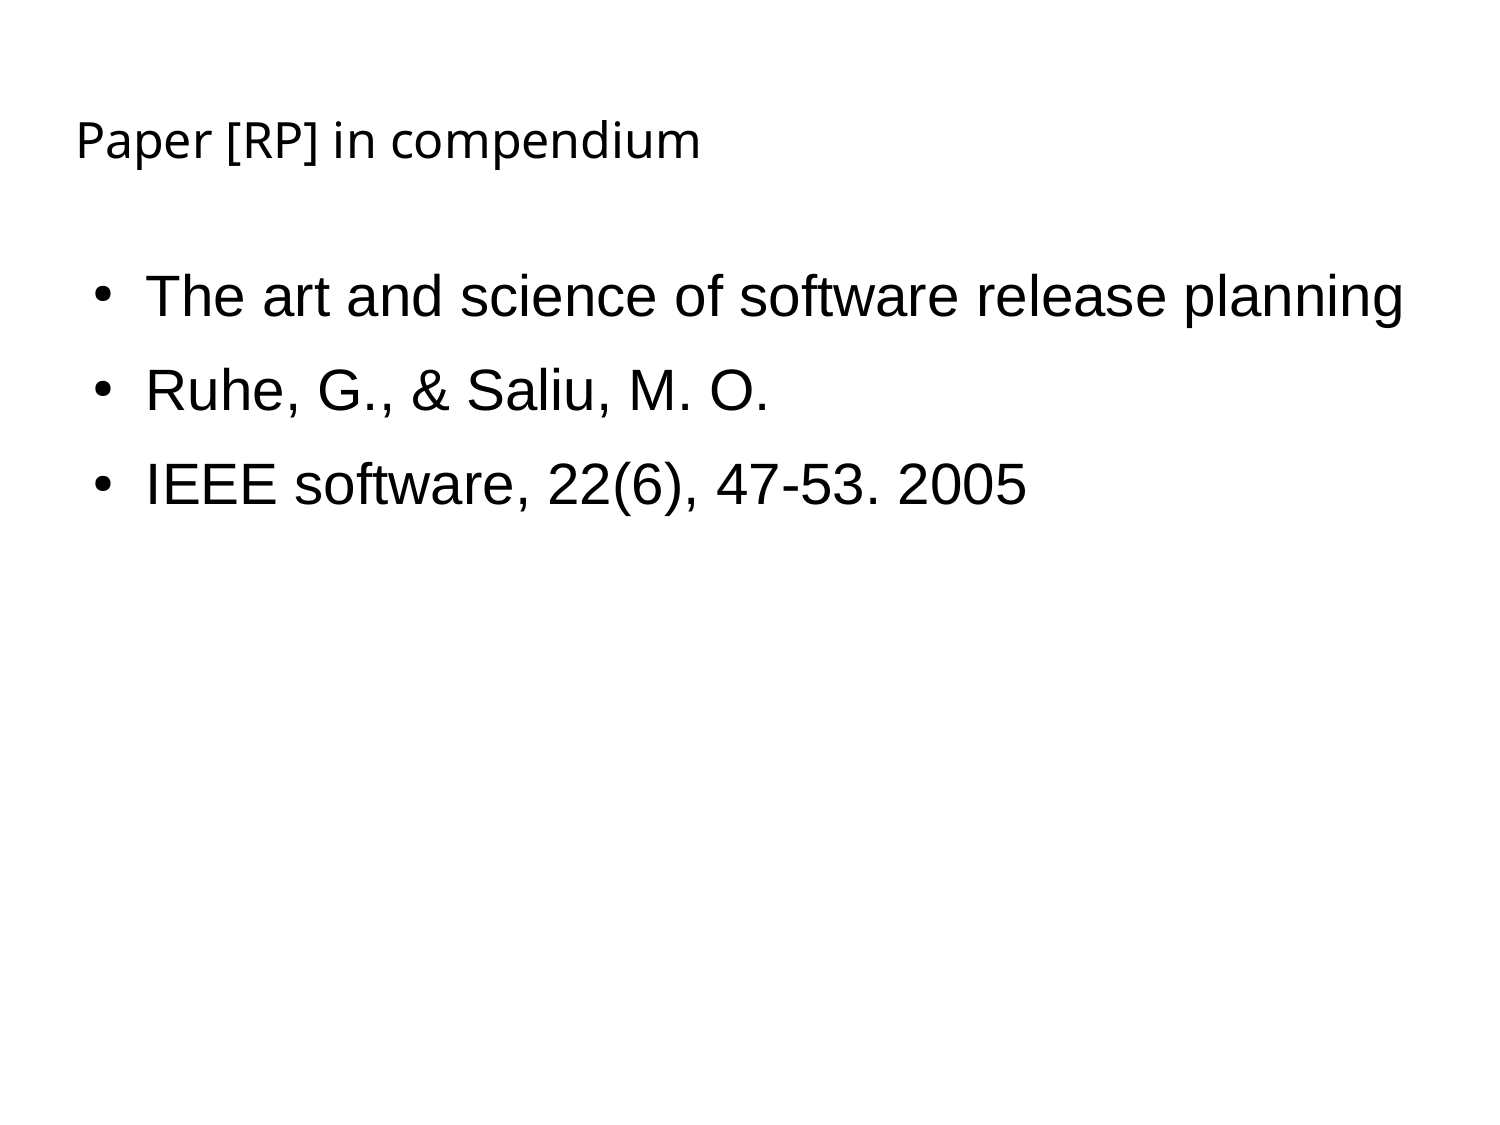

# Paper [RP] in compendium
The art and science of software release planning
Ruhe, G., & Saliu, M. O.
IEEE software, 22(6), 47-53. 2005